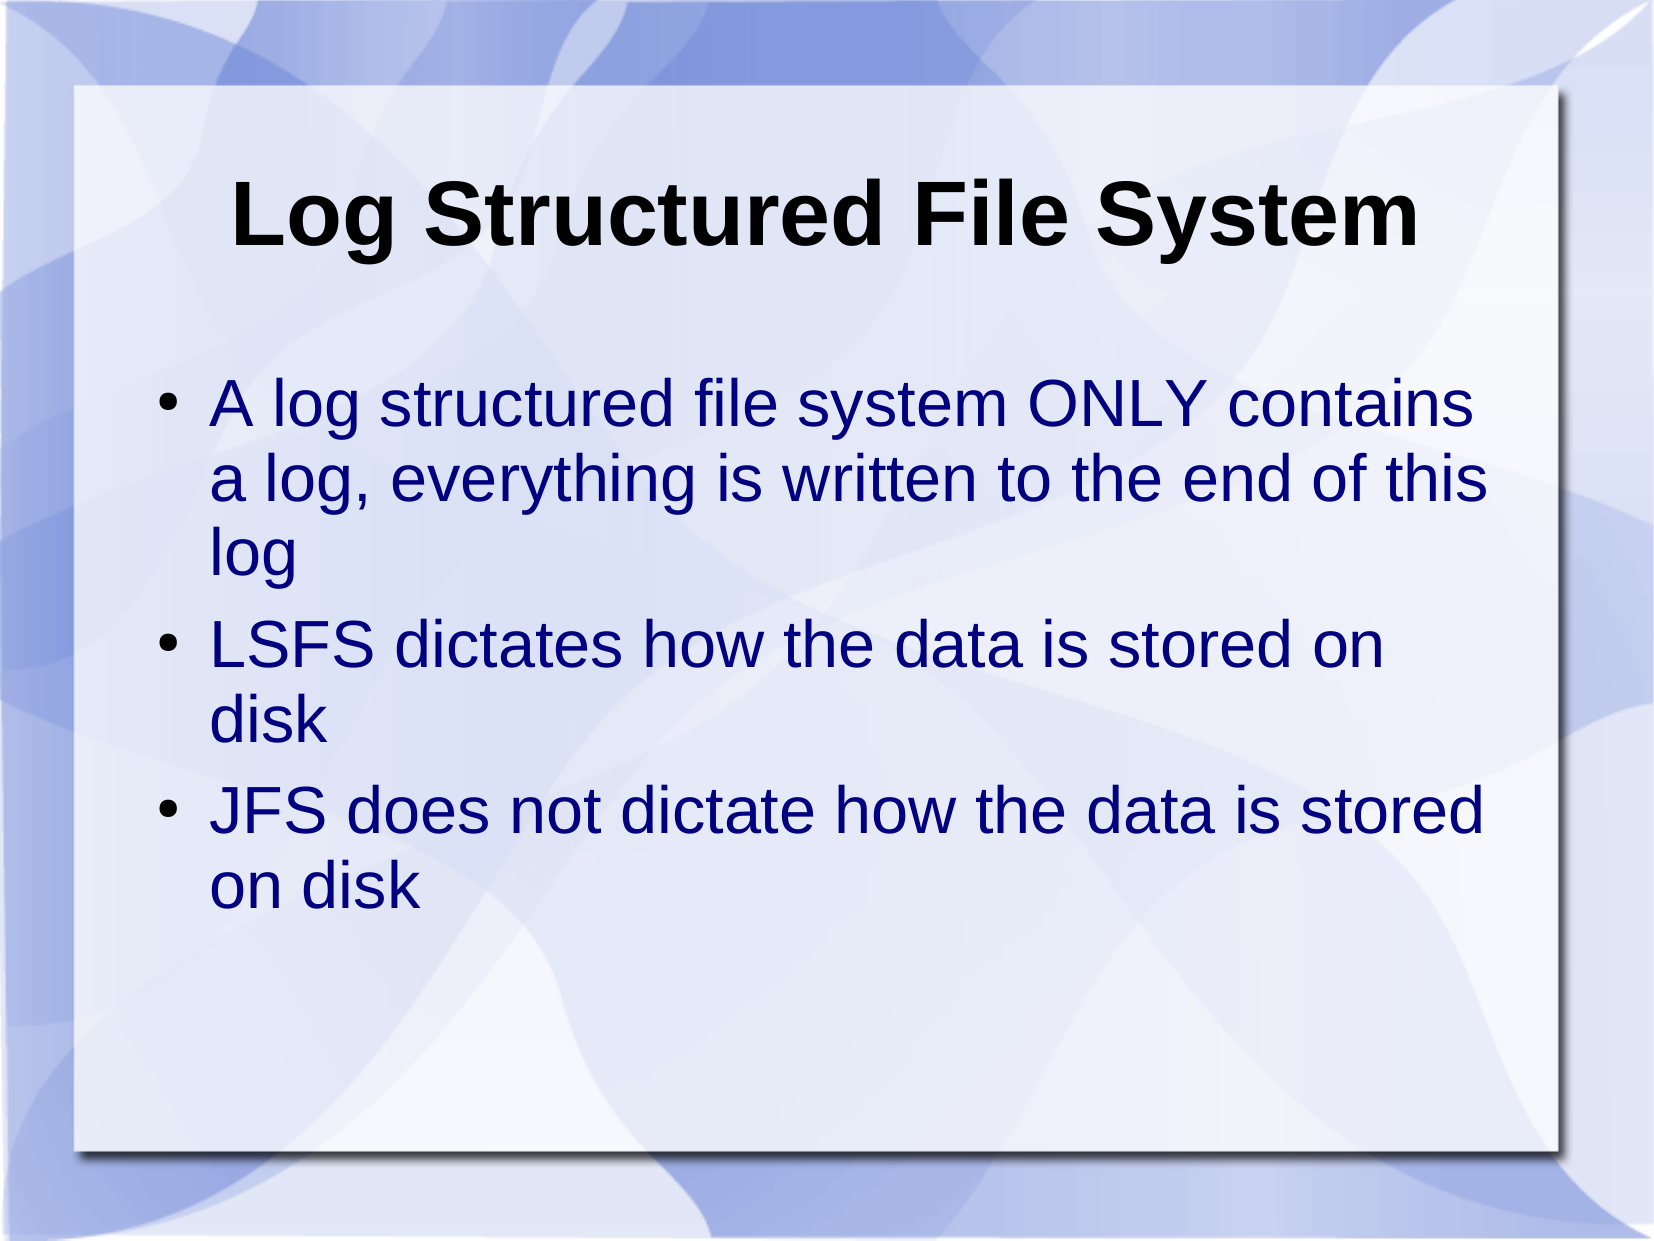

# Log Structured File System
A log structured file system ONLY contains a log, everything is written to the end of this log
LSFS dictates how the data is stored on disk
JFS does not dictate how the data is stored on disk